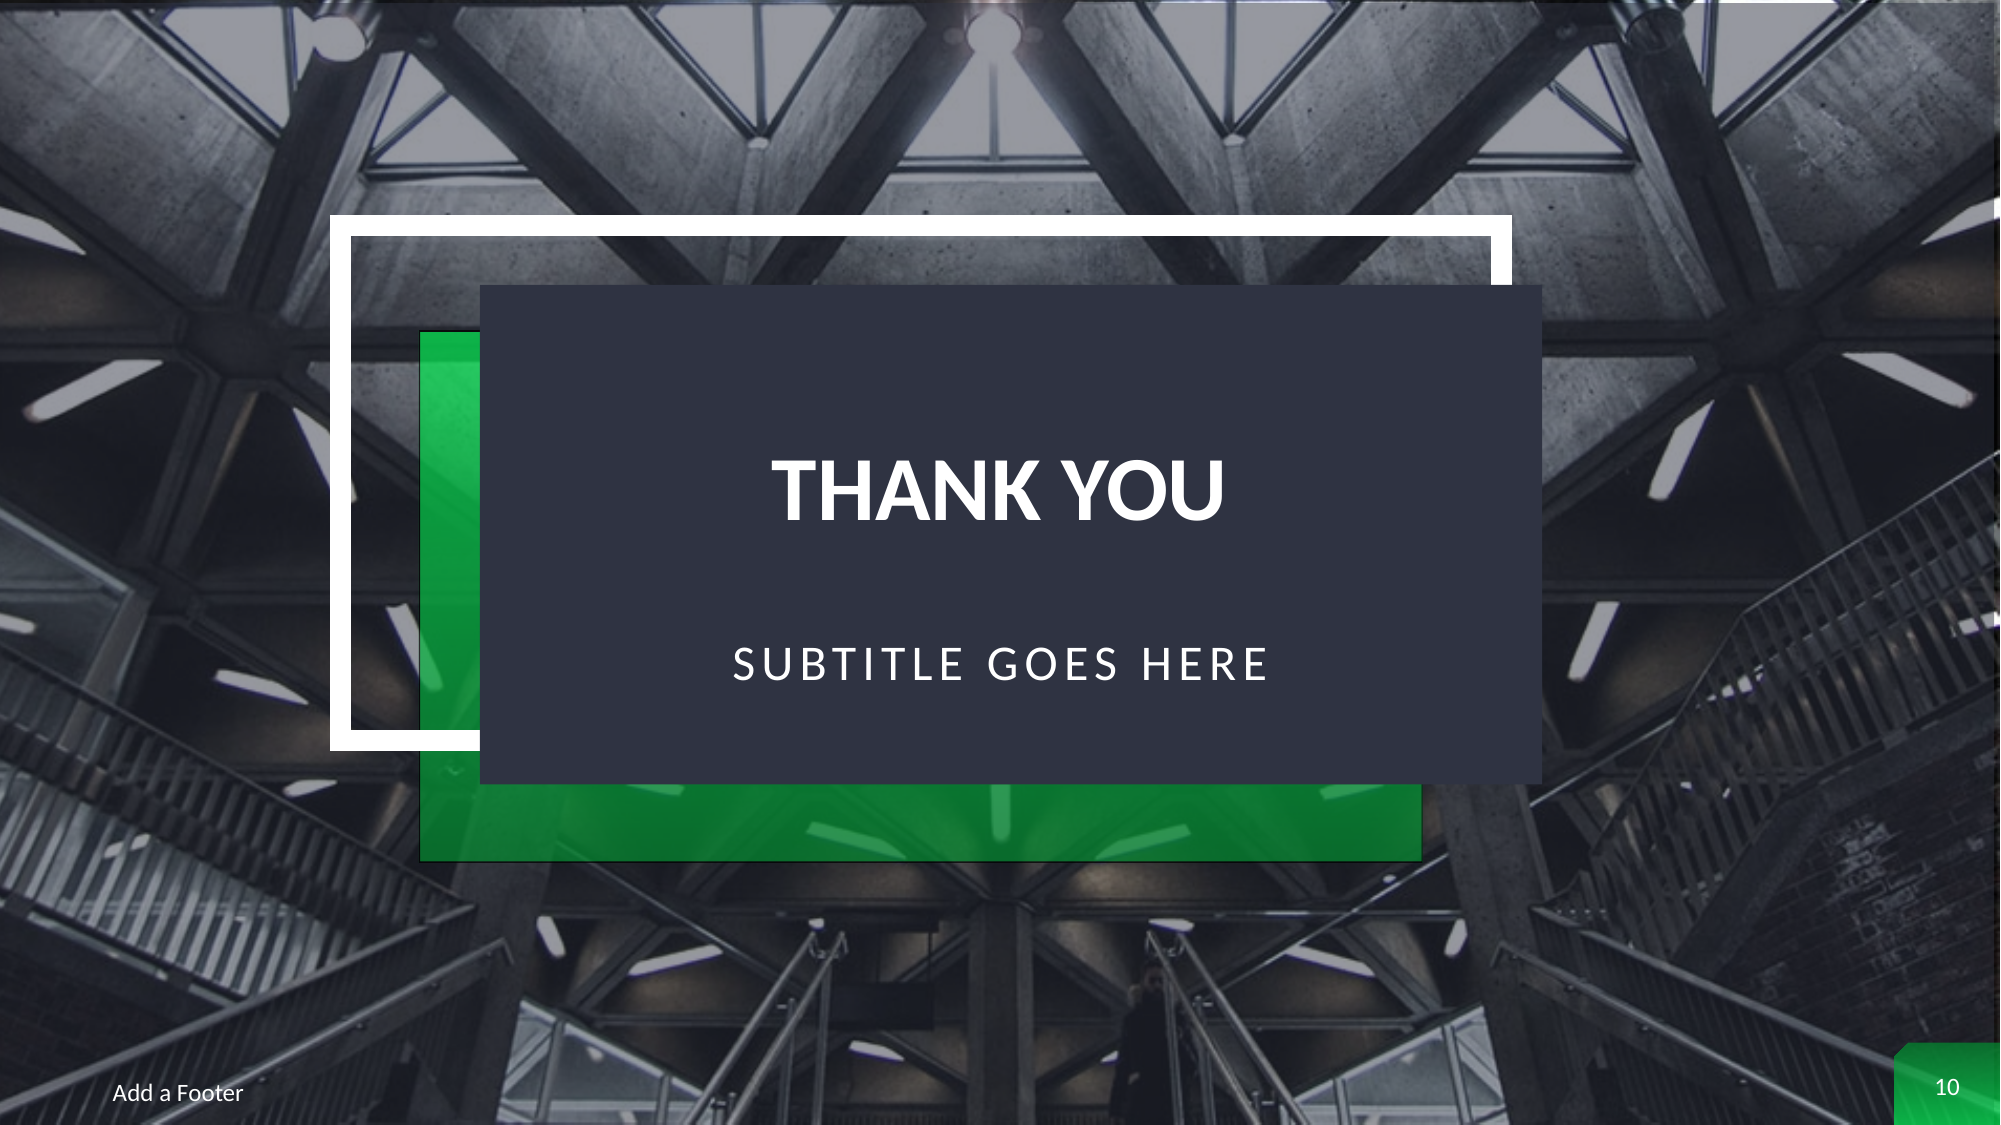

2
+
2
+
# THANK YOU
SUBTITLE GOES HERE
Add a Footer